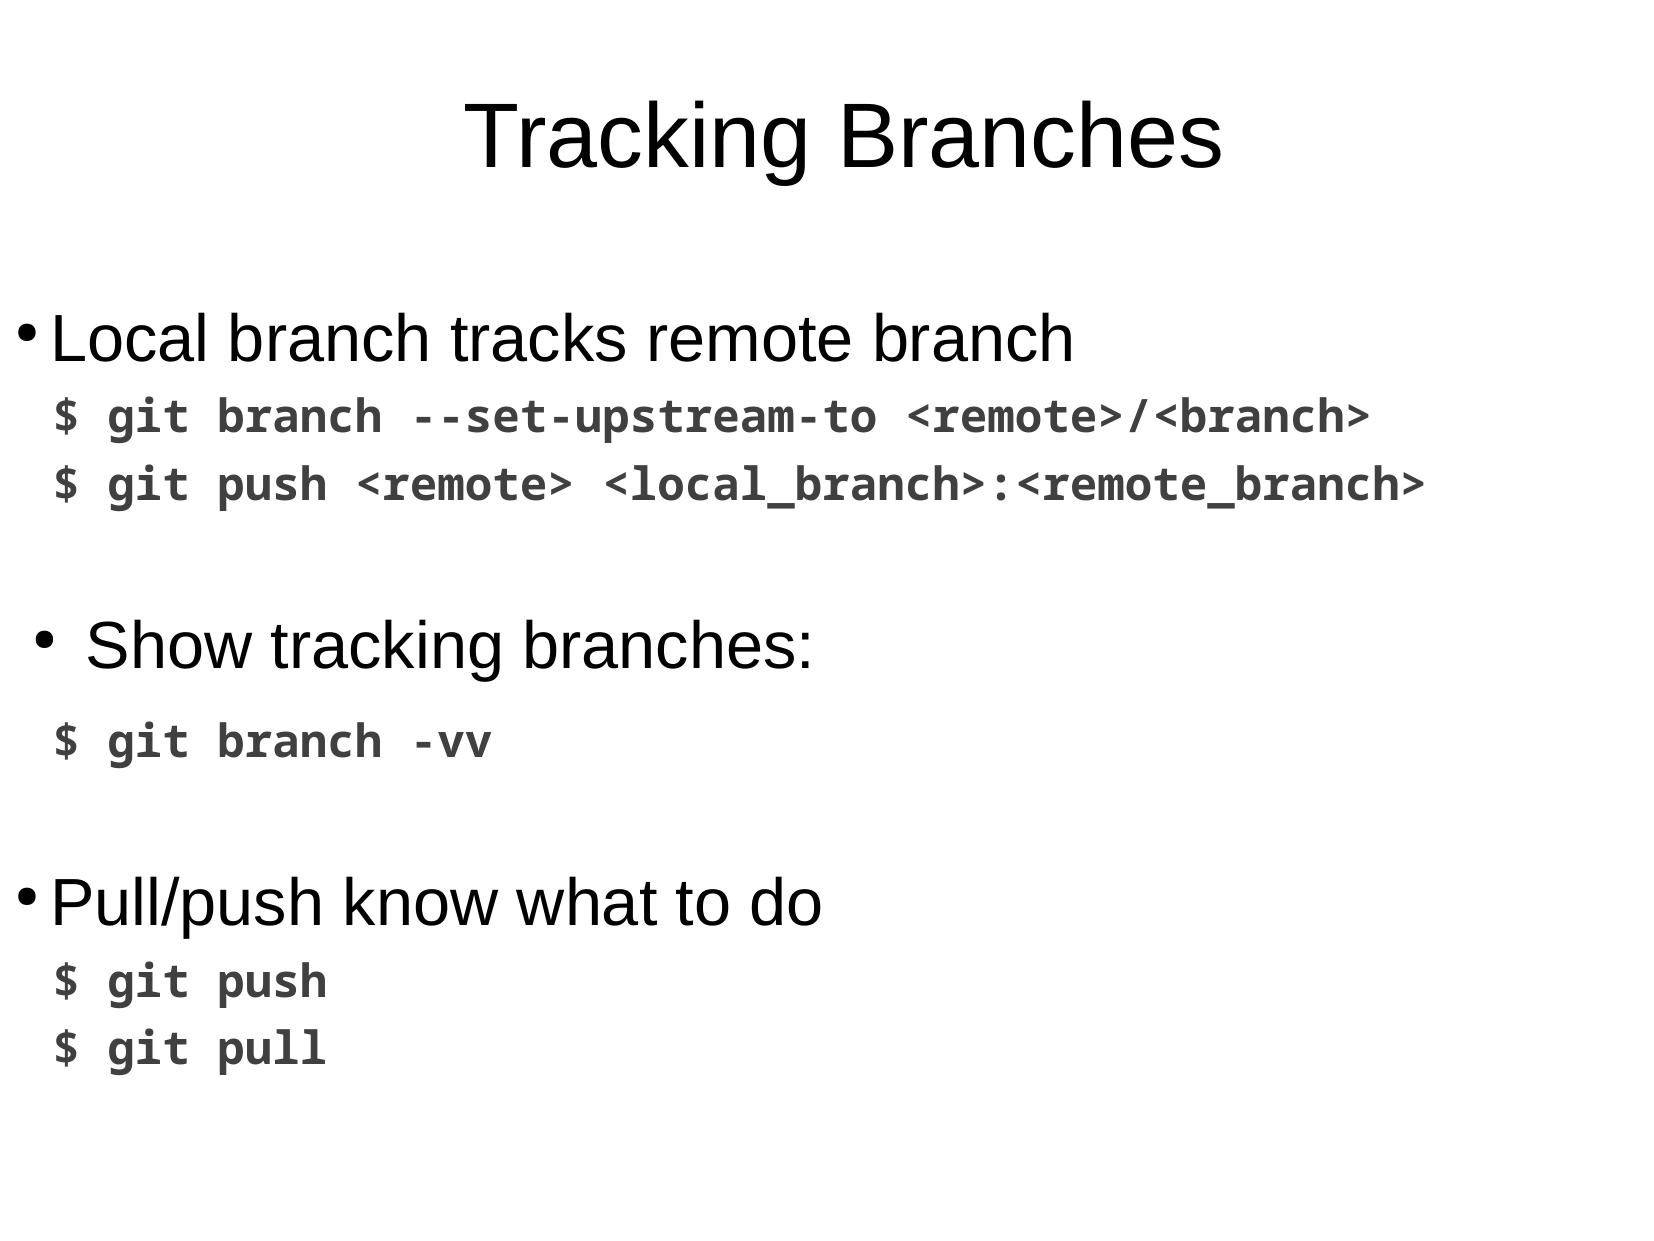

# Tracking Branches
Local branch tracks remote branch
$ git branch --set-upstream-to <remote>/<branch>
$ git push <remote> <local_branch>:<remote_branch>
Show tracking branches:
$ git branch -vv
Pull/push know what to do
$ git push
$ git pull